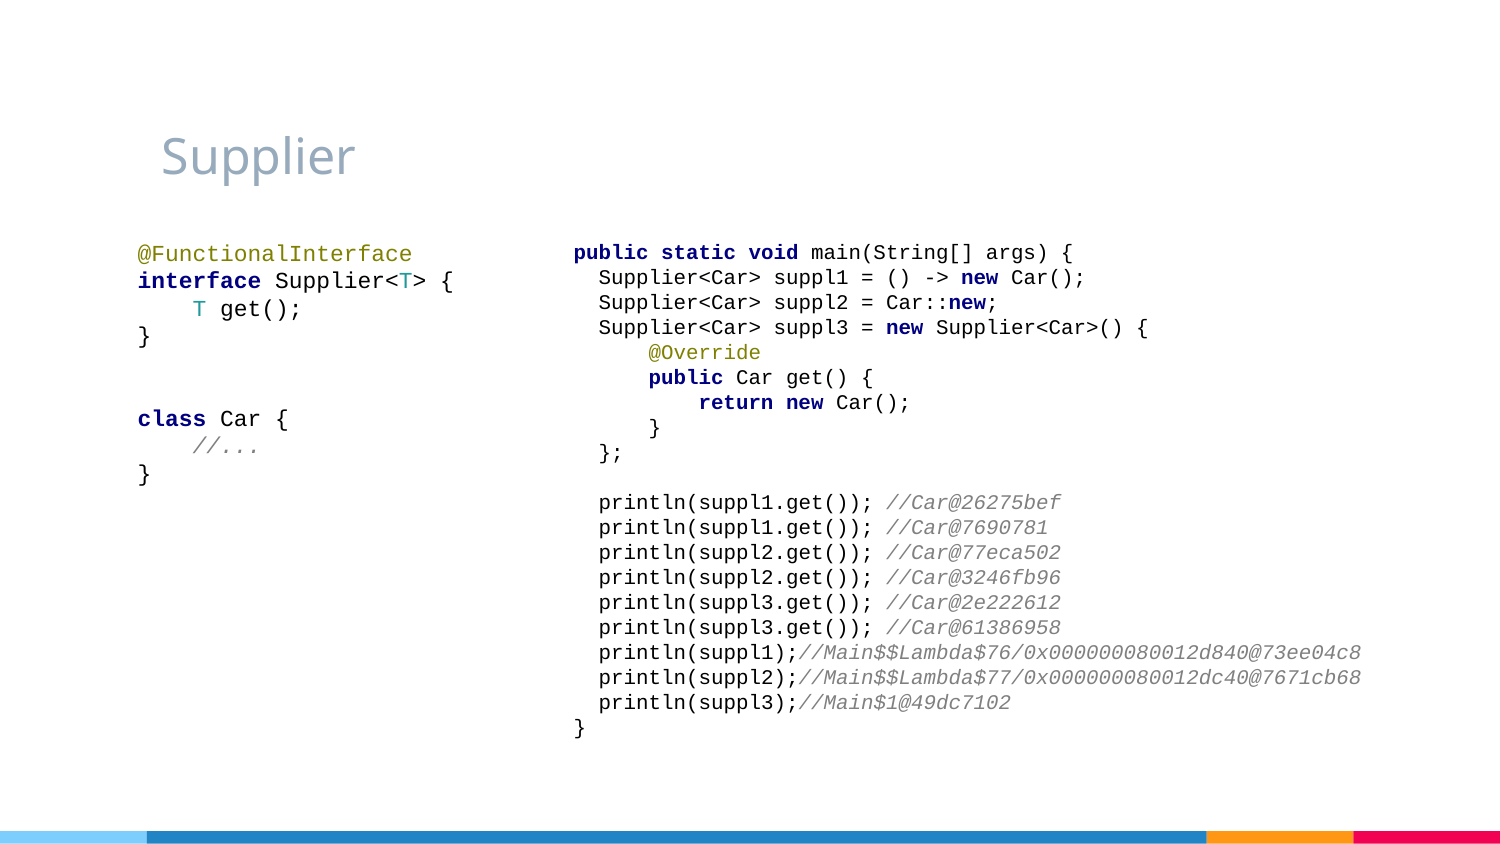

# Supplier
@FunctionalInterface
interface Supplier<T> {
 T get();
}
class Car {
 //...
}
public static void main(String[] args) {
 Supplier<Car> suppl1 = () -> new Car();
 Supplier<Car> suppl2 = Car::new;
 Supplier<Car> suppl3 = new Supplier<Car>() {
 @Override
 public Car get() {
 return new Car();
 }
 };
 println(suppl1.get()); //Car@26275bef
 println(suppl1.get()); //Car@7690781
 println(suppl2.get()); //Car@77eca502
 println(suppl2.get()); //Car@3246fb96
 println(suppl3.get()); //Car@2e222612
 println(suppl3.get()); //Car@61386958
 println(suppl1);//Main$$Lambda$76/0x000000080012d840@73ee04c8
 println(suppl2);//Main$$Lambda$77/0x000000080012dc40@7671cb68
 println(suppl3);//Main$1@49dc7102
}